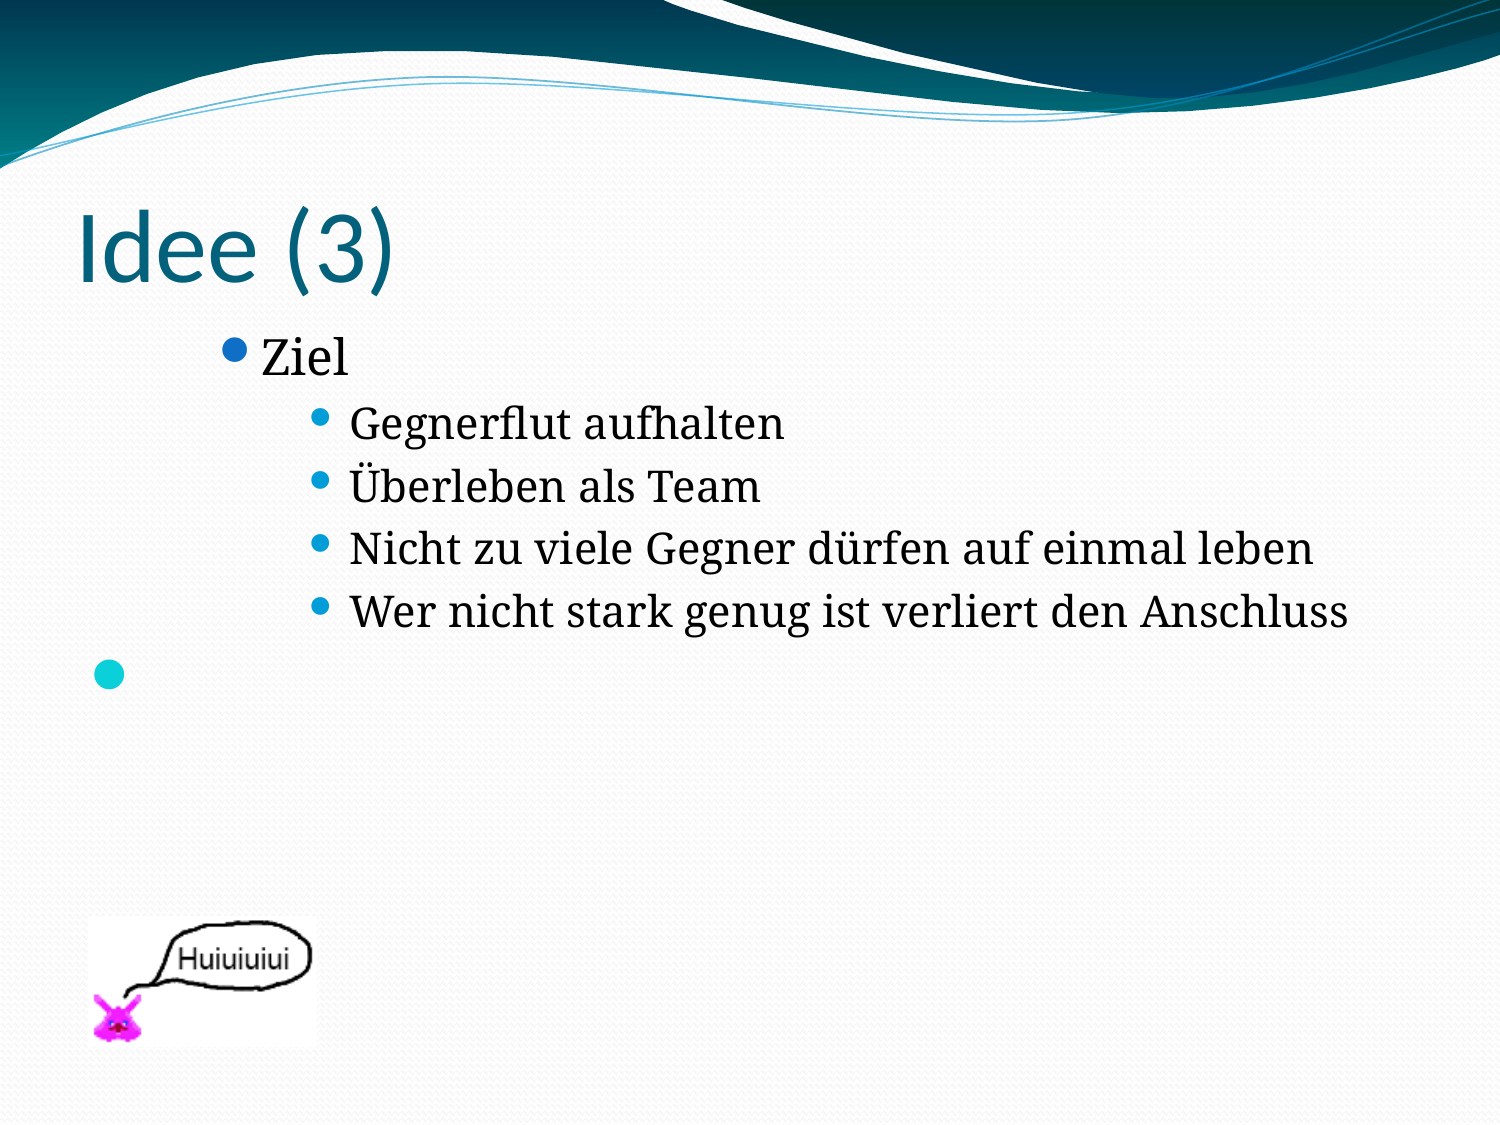

# Idee (3)
Ziel
Gegnerflut aufhalten
Überleben als Team
Nicht zu viele Gegner dürfen auf einmal leben
Wer nicht stark genug ist verliert den Anschluss